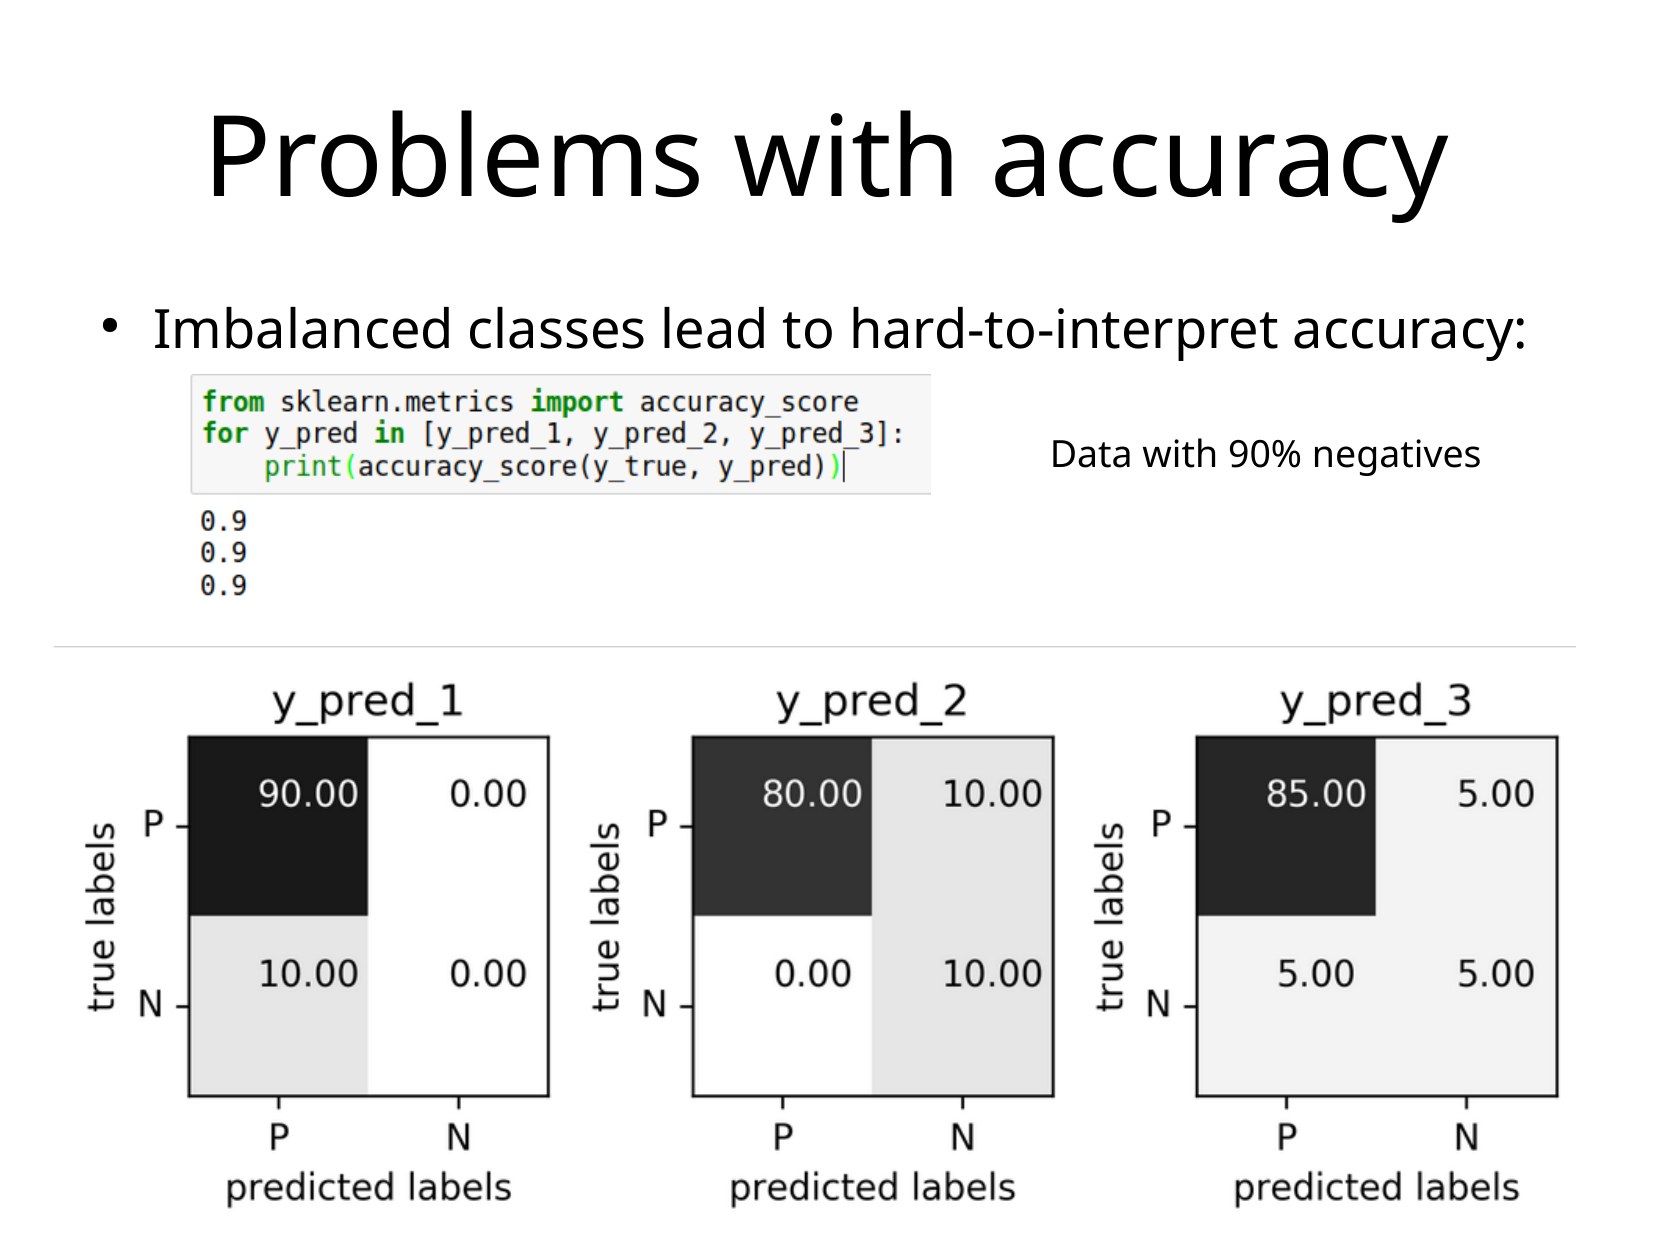

# Problems with accuracy
Imbalanced classes lead to hard-to-interpret accuracy:
Data with 90% negatives